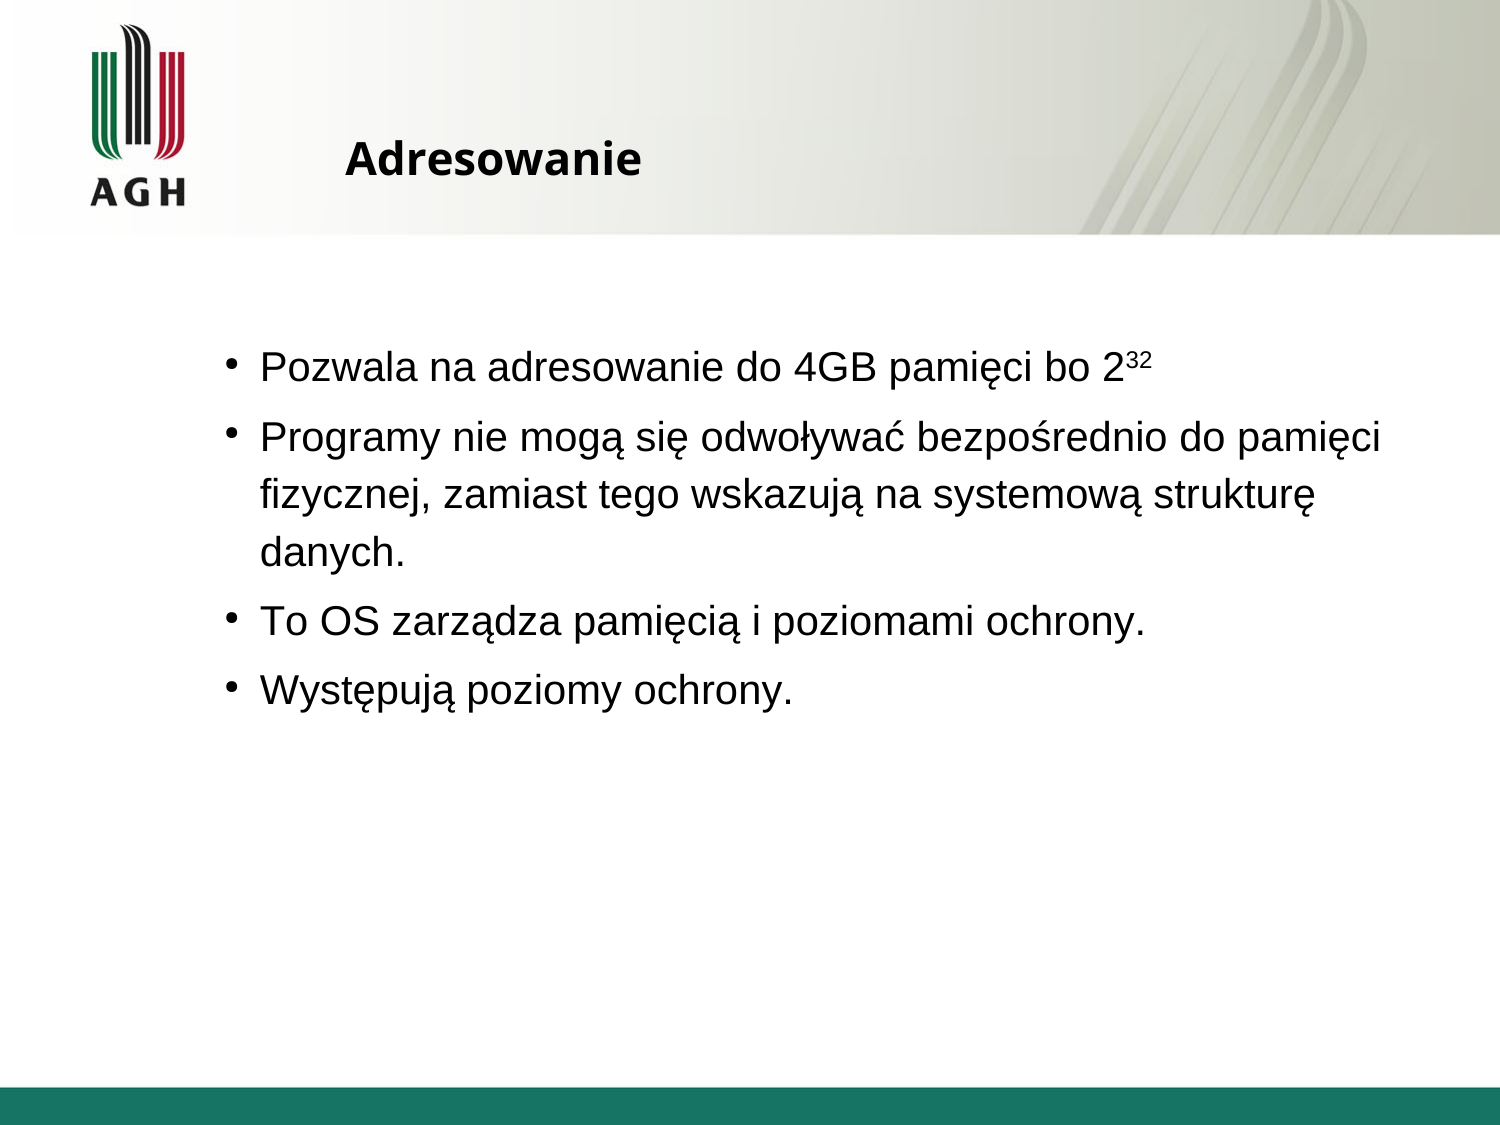

# Adresowanie
Pozwala na adresowanie do 4GB pamięci bo 232
Programy nie mogą się odwoływać bezpośrednio do pamięci fizycznej, zamiast tego wskazują na systemową strukturę danych.
To OS zarządza pamięcią i poziomami ochrony.
Występują poziomy ochrony.